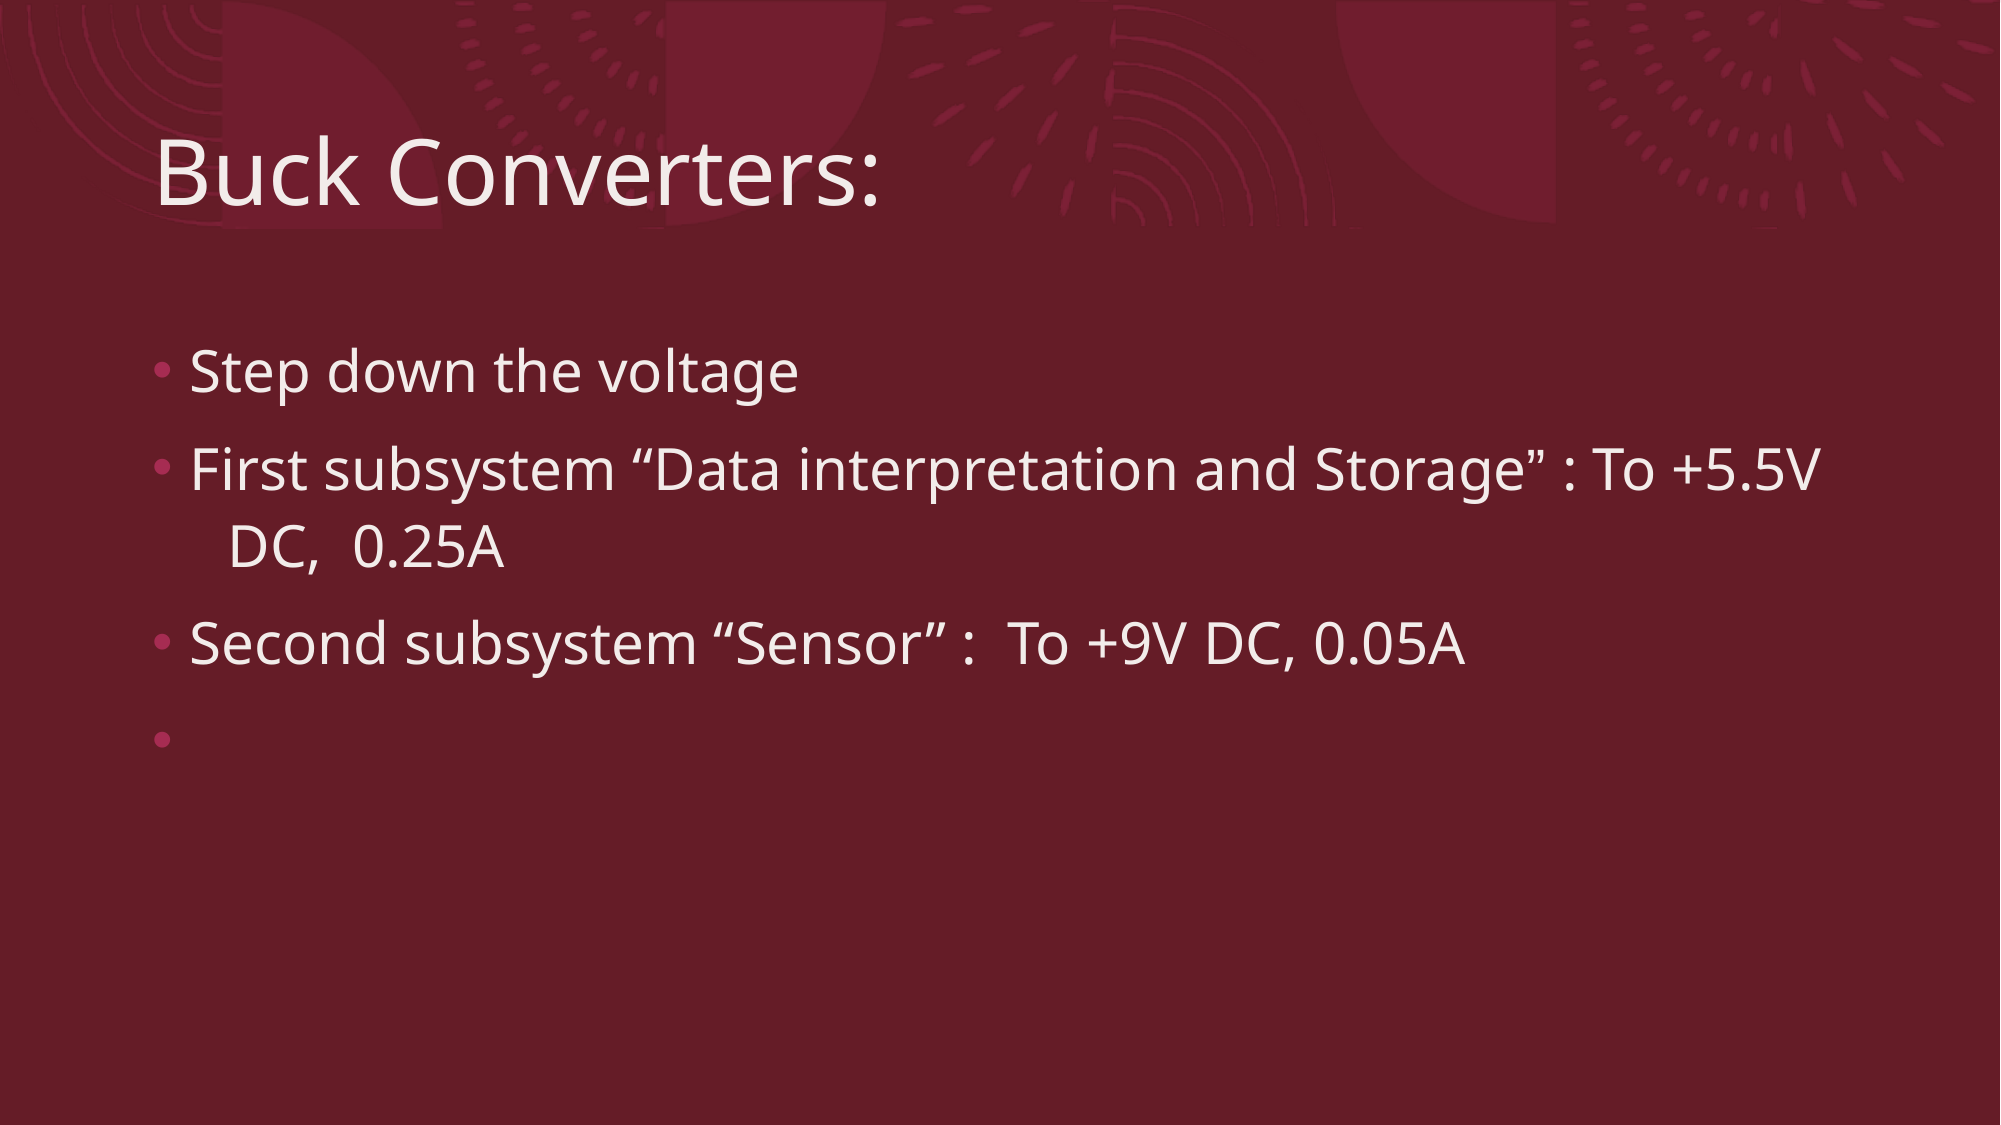

# Buck Converters:
Step down the voltage
First subsystem “Data interpretation and Storage” : To +5.5V DC, 0.25A
Second subsystem “Sensor” : To +9V DC, 0.05A